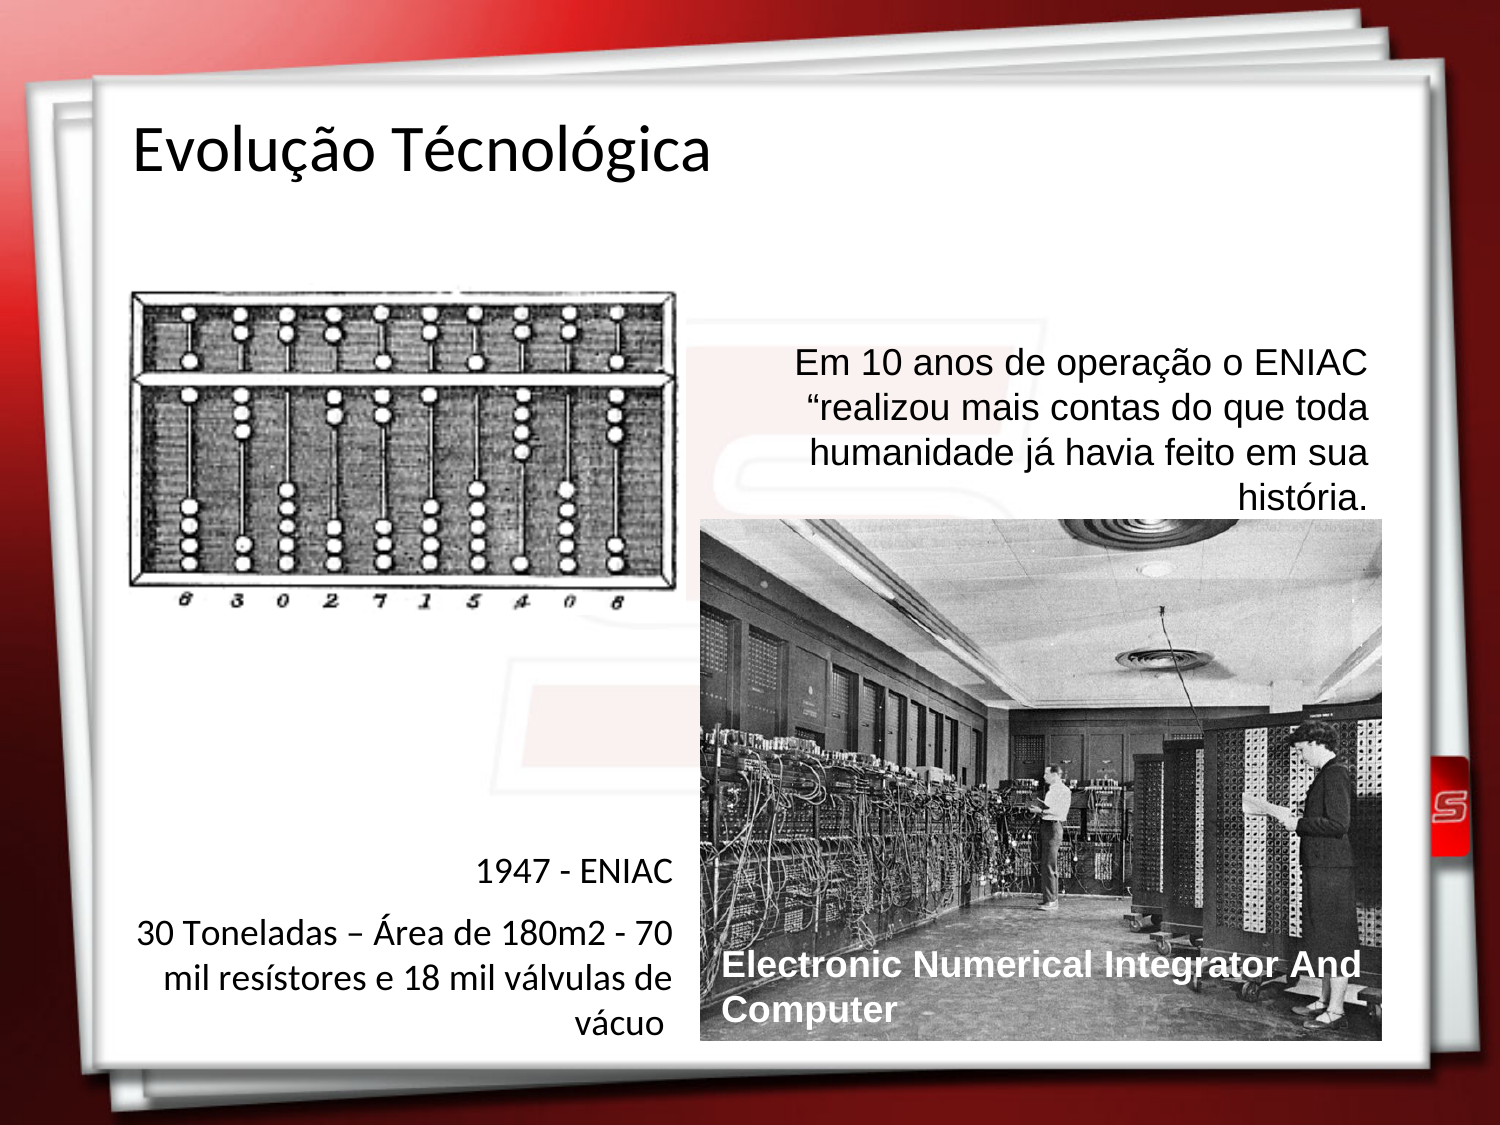

# Evolução Técnológica
Em 10 anos de operação o ENIAC “realizou mais contas do que toda humanidade já havia feito em sua história.
1947 - ENIAC
30 Toneladas – Área de 180m2 - 70 mil resístores e 18 mil válvulas de vácuo
Electronic Numerical Integrator And
Computer